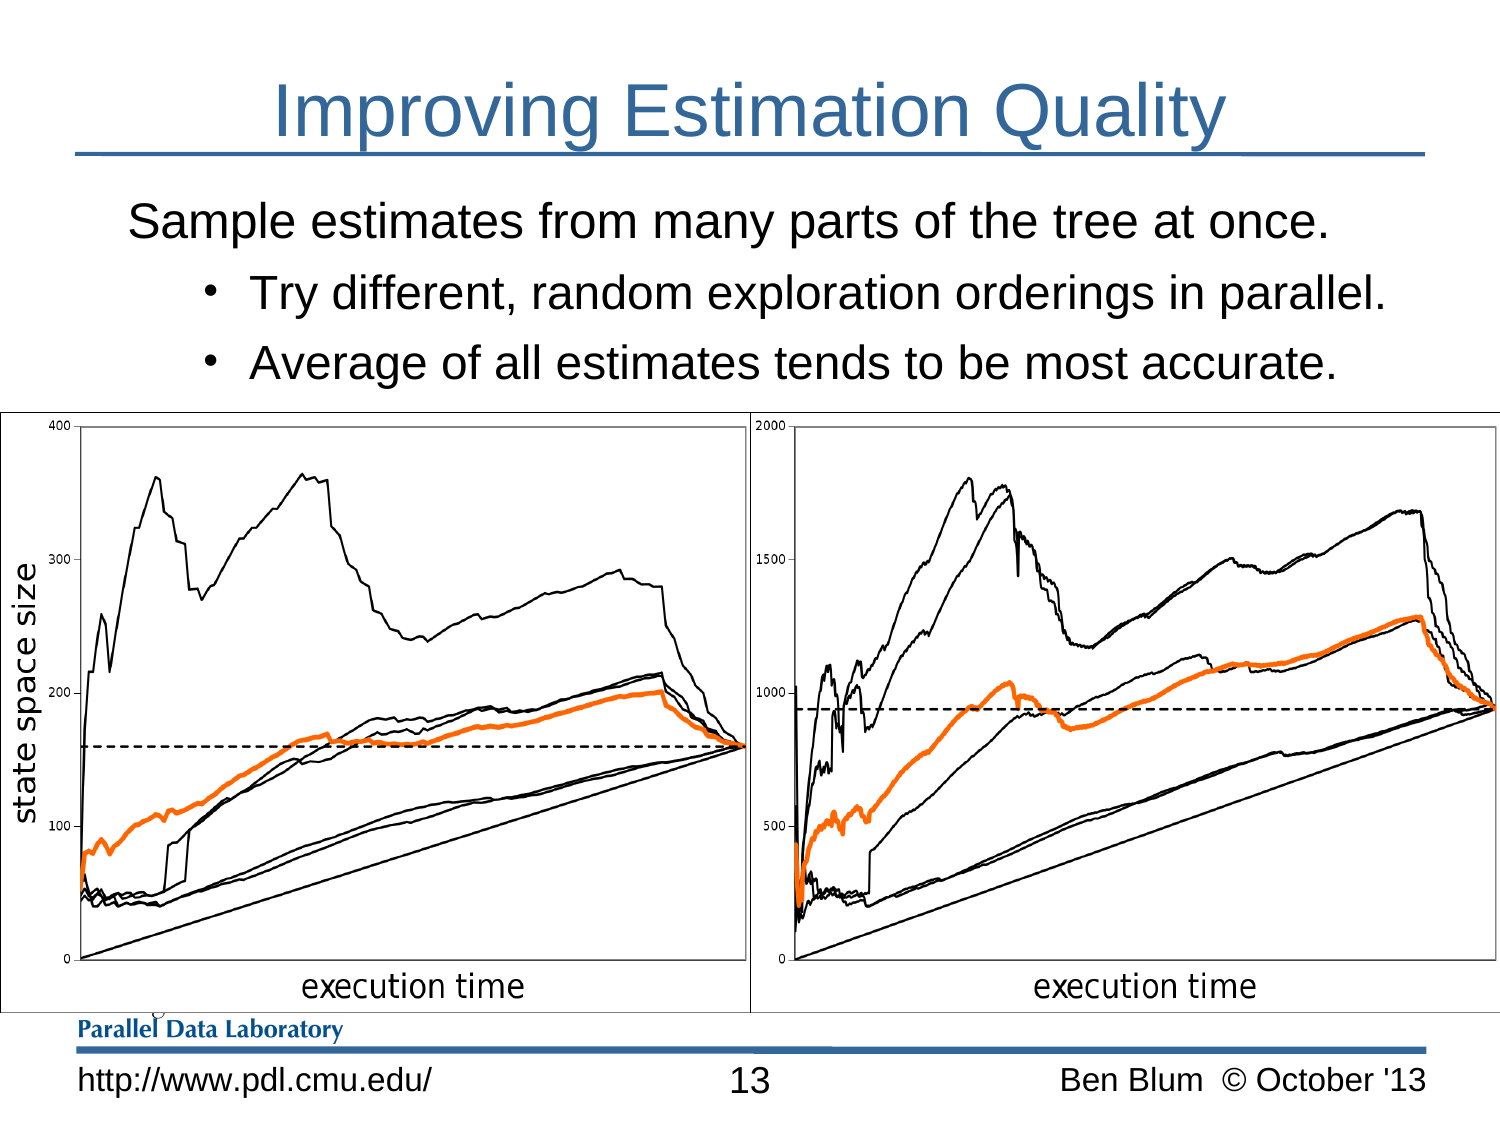

# Improving Estimation Quality
Sample estimates from many parts of the tree at once.
Try different, random exploration orderings in parallel.
Average of all estimates tends to be most accurate.
13